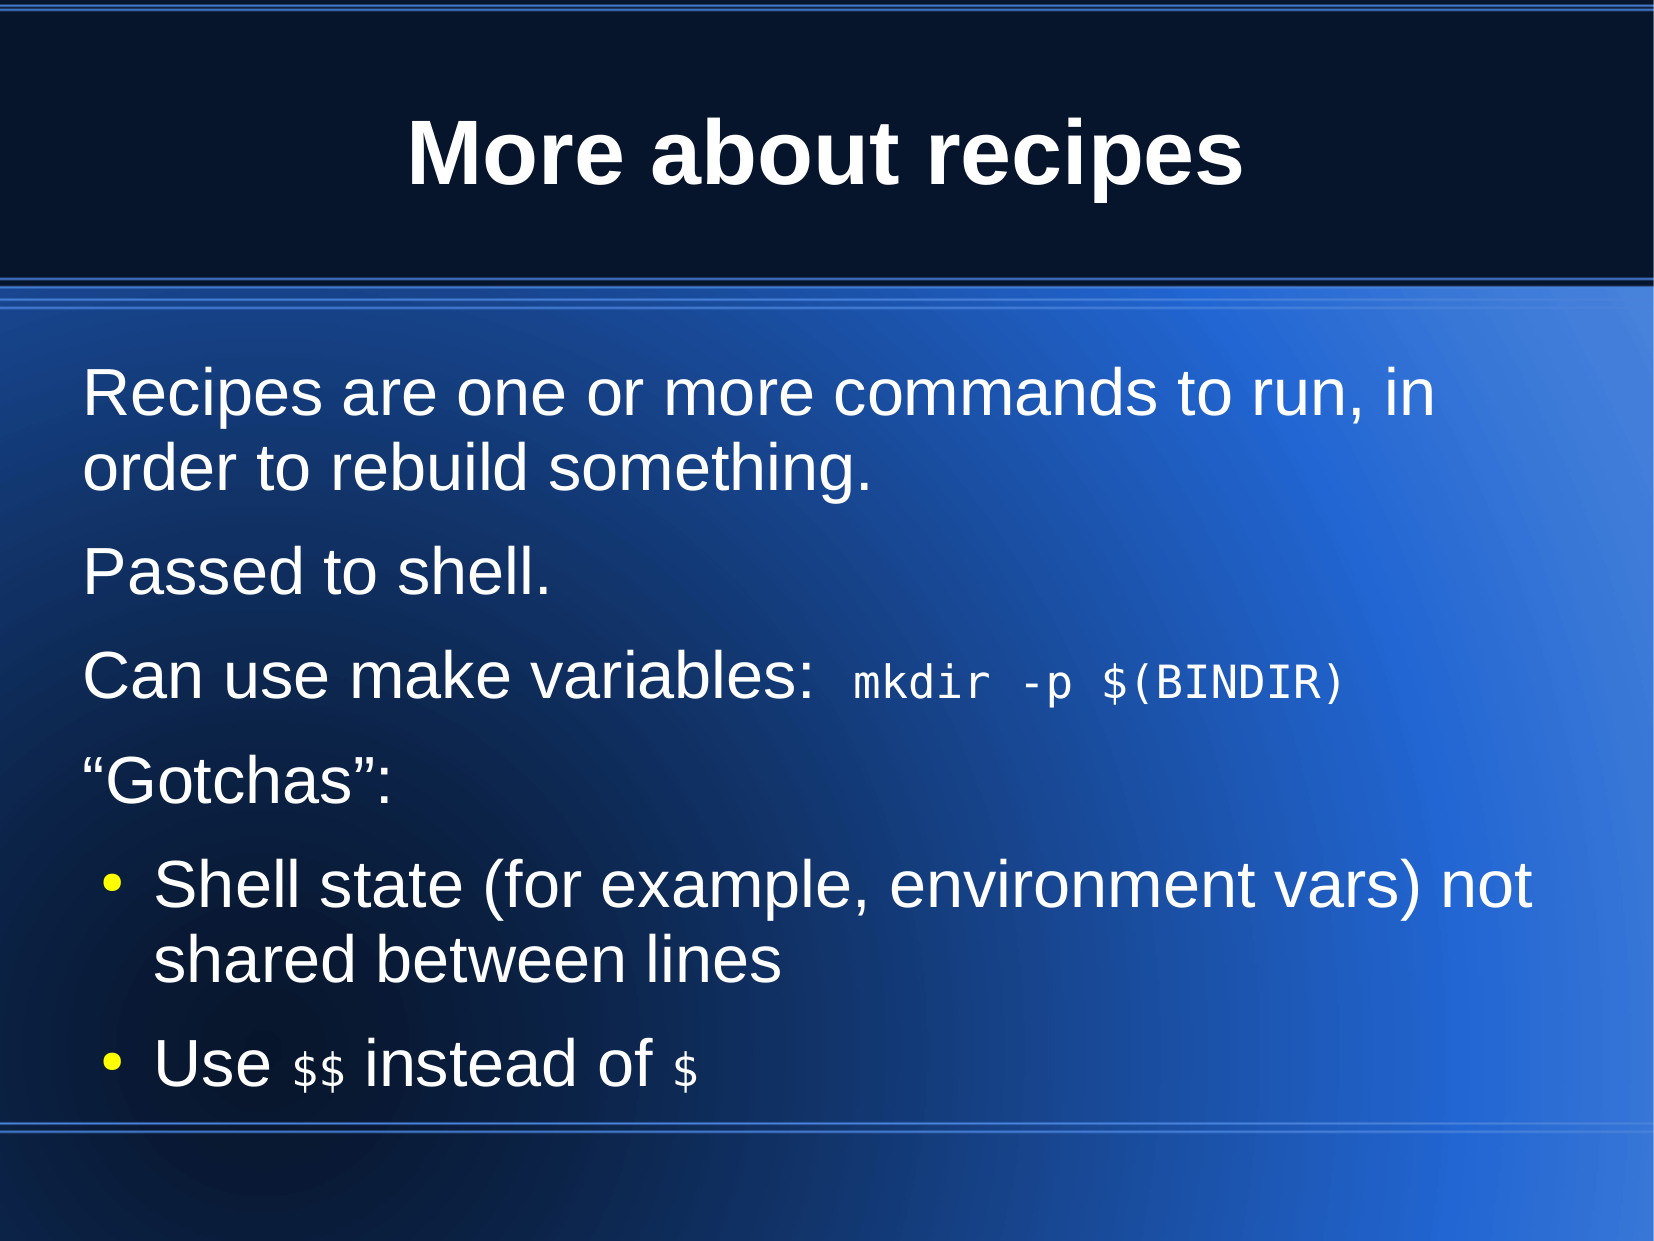

# More about recipes
Recipes are one or more commands to run, in order to rebuild something.
Passed to shell.
Can use make variables: mkdir -p $(BINDIR)
“Gotchas”:
Shell state (for example, environment vars) not shared between lines
Use $$ instead of $